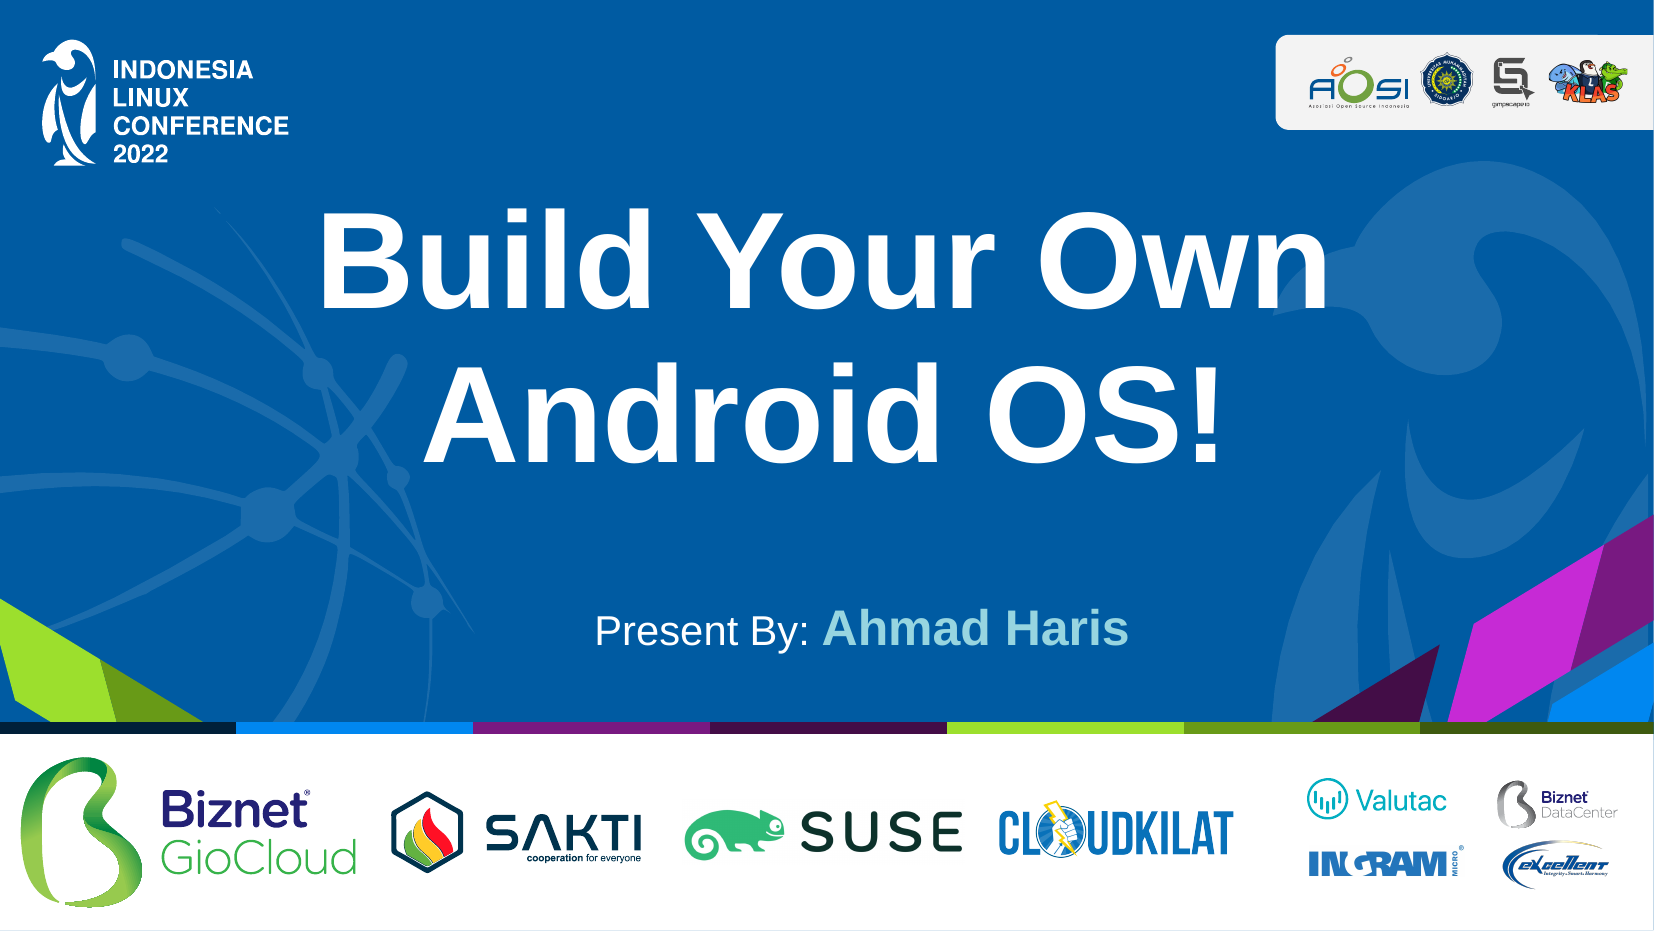

Build Your Own Android OS!
# Present By: Ahmad Haris